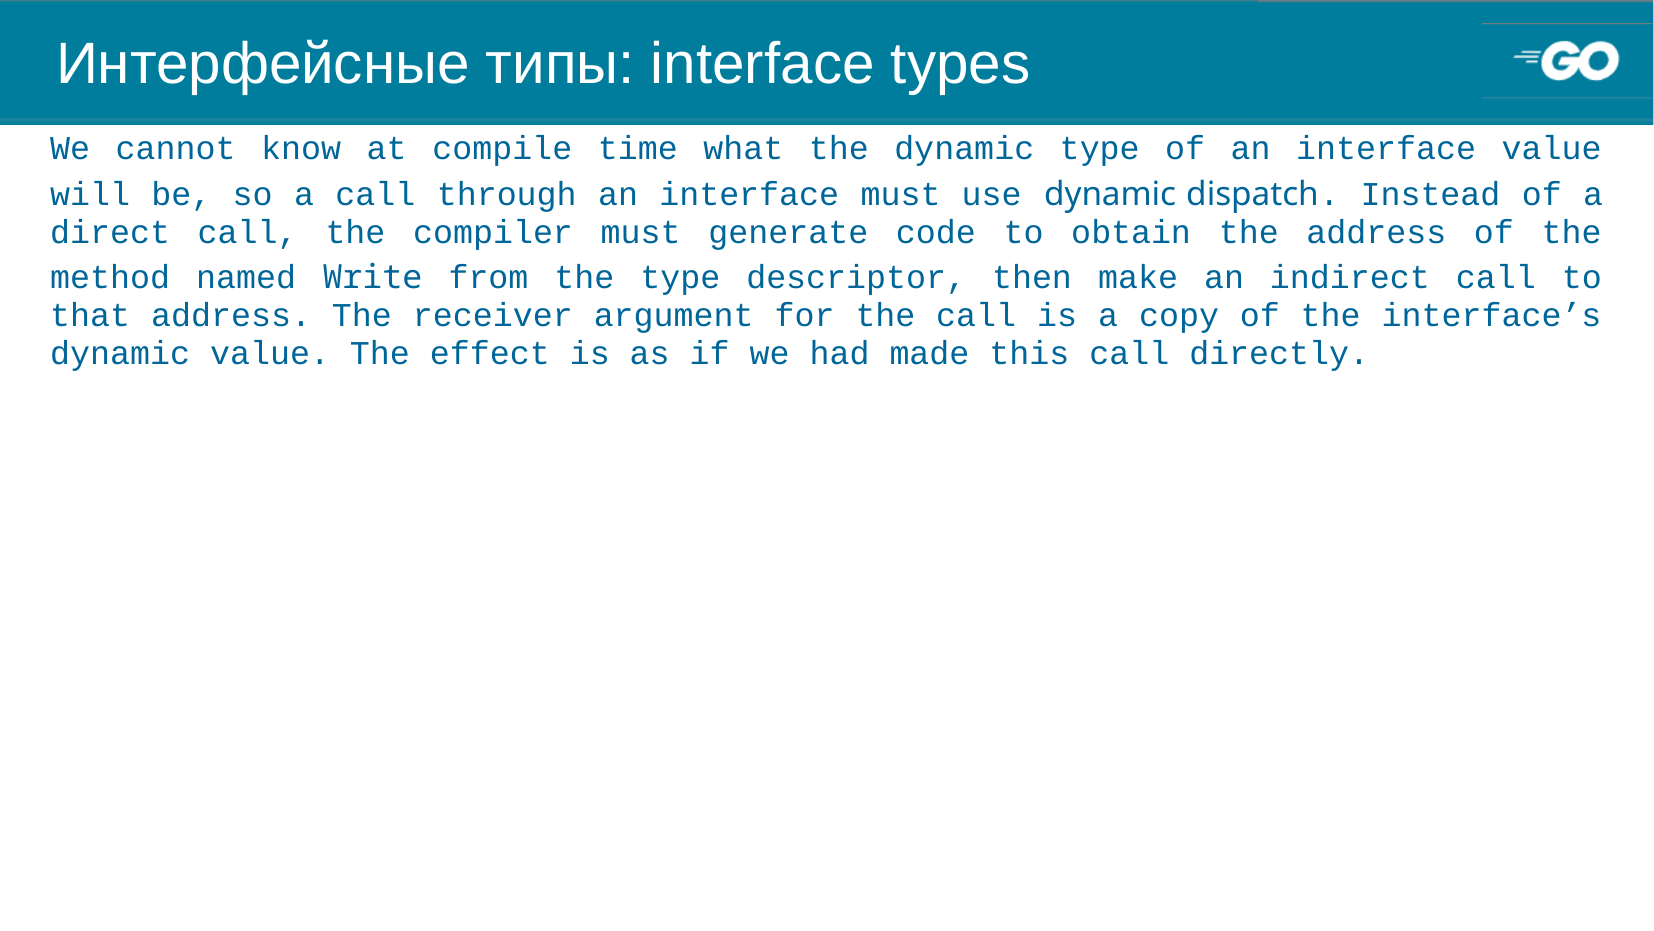

Интерфейсные типы: interface types
We cannot know at compile time what the dynamic type of an interface value will be, so a call through an interface must use dynamic dispatch. Instead of a direct call, the compiler must generate code to obtain the address of the method named Write from the type descriptor, then make an indirect call to that address. The receiver argument for the call is a copy of the interface’s dynamic value. The effect is as if we had made this call directly.